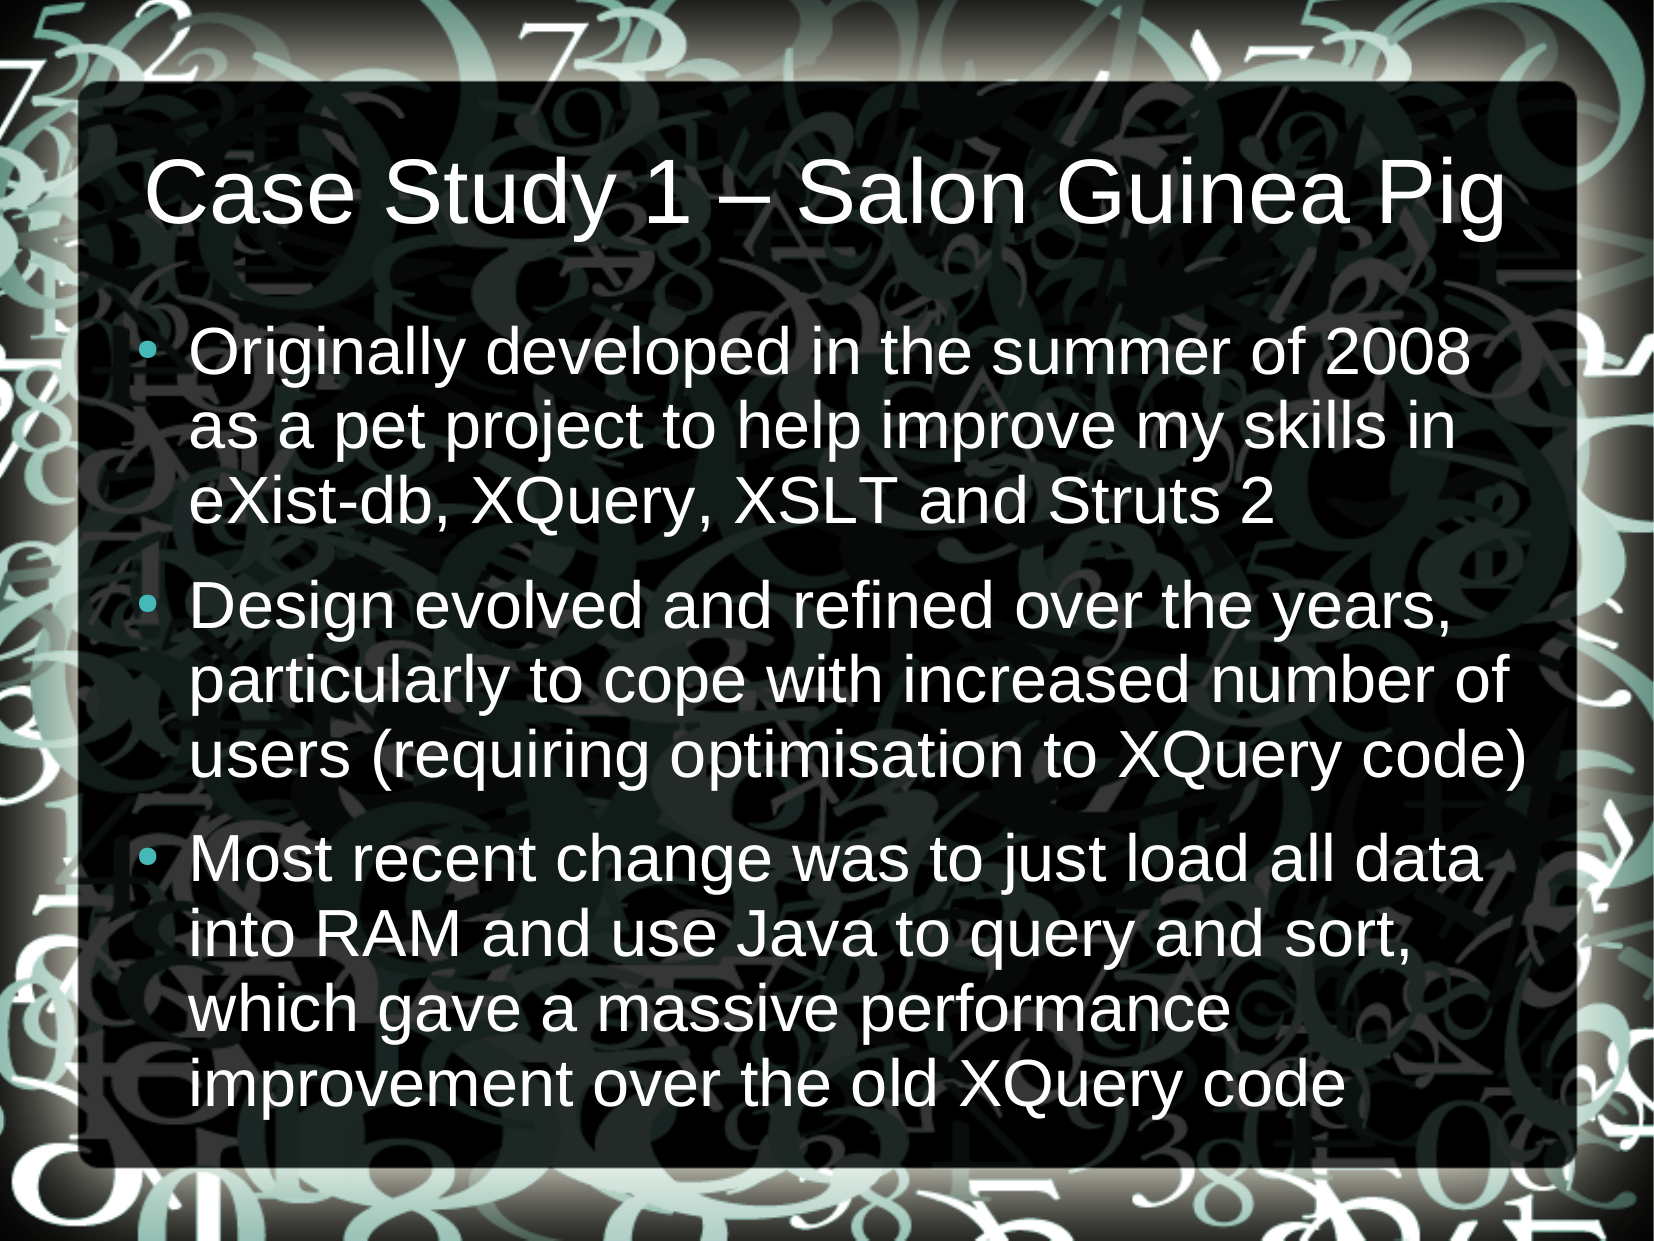

# Case Study 1 – Salon Guinea Pig
Originally developed in the summer of 2008 as a pet project to help improve my skills in eXist-db, XQuery, XSLT and Struts 2
Design evolved and refined over the years, particularly to cope with increased number of users (requiring optimisation to XQuery code)
Most recent change was to just load all data into RAM and use Java to query and sort, which gave a massive performance improvement over the old XQuery code